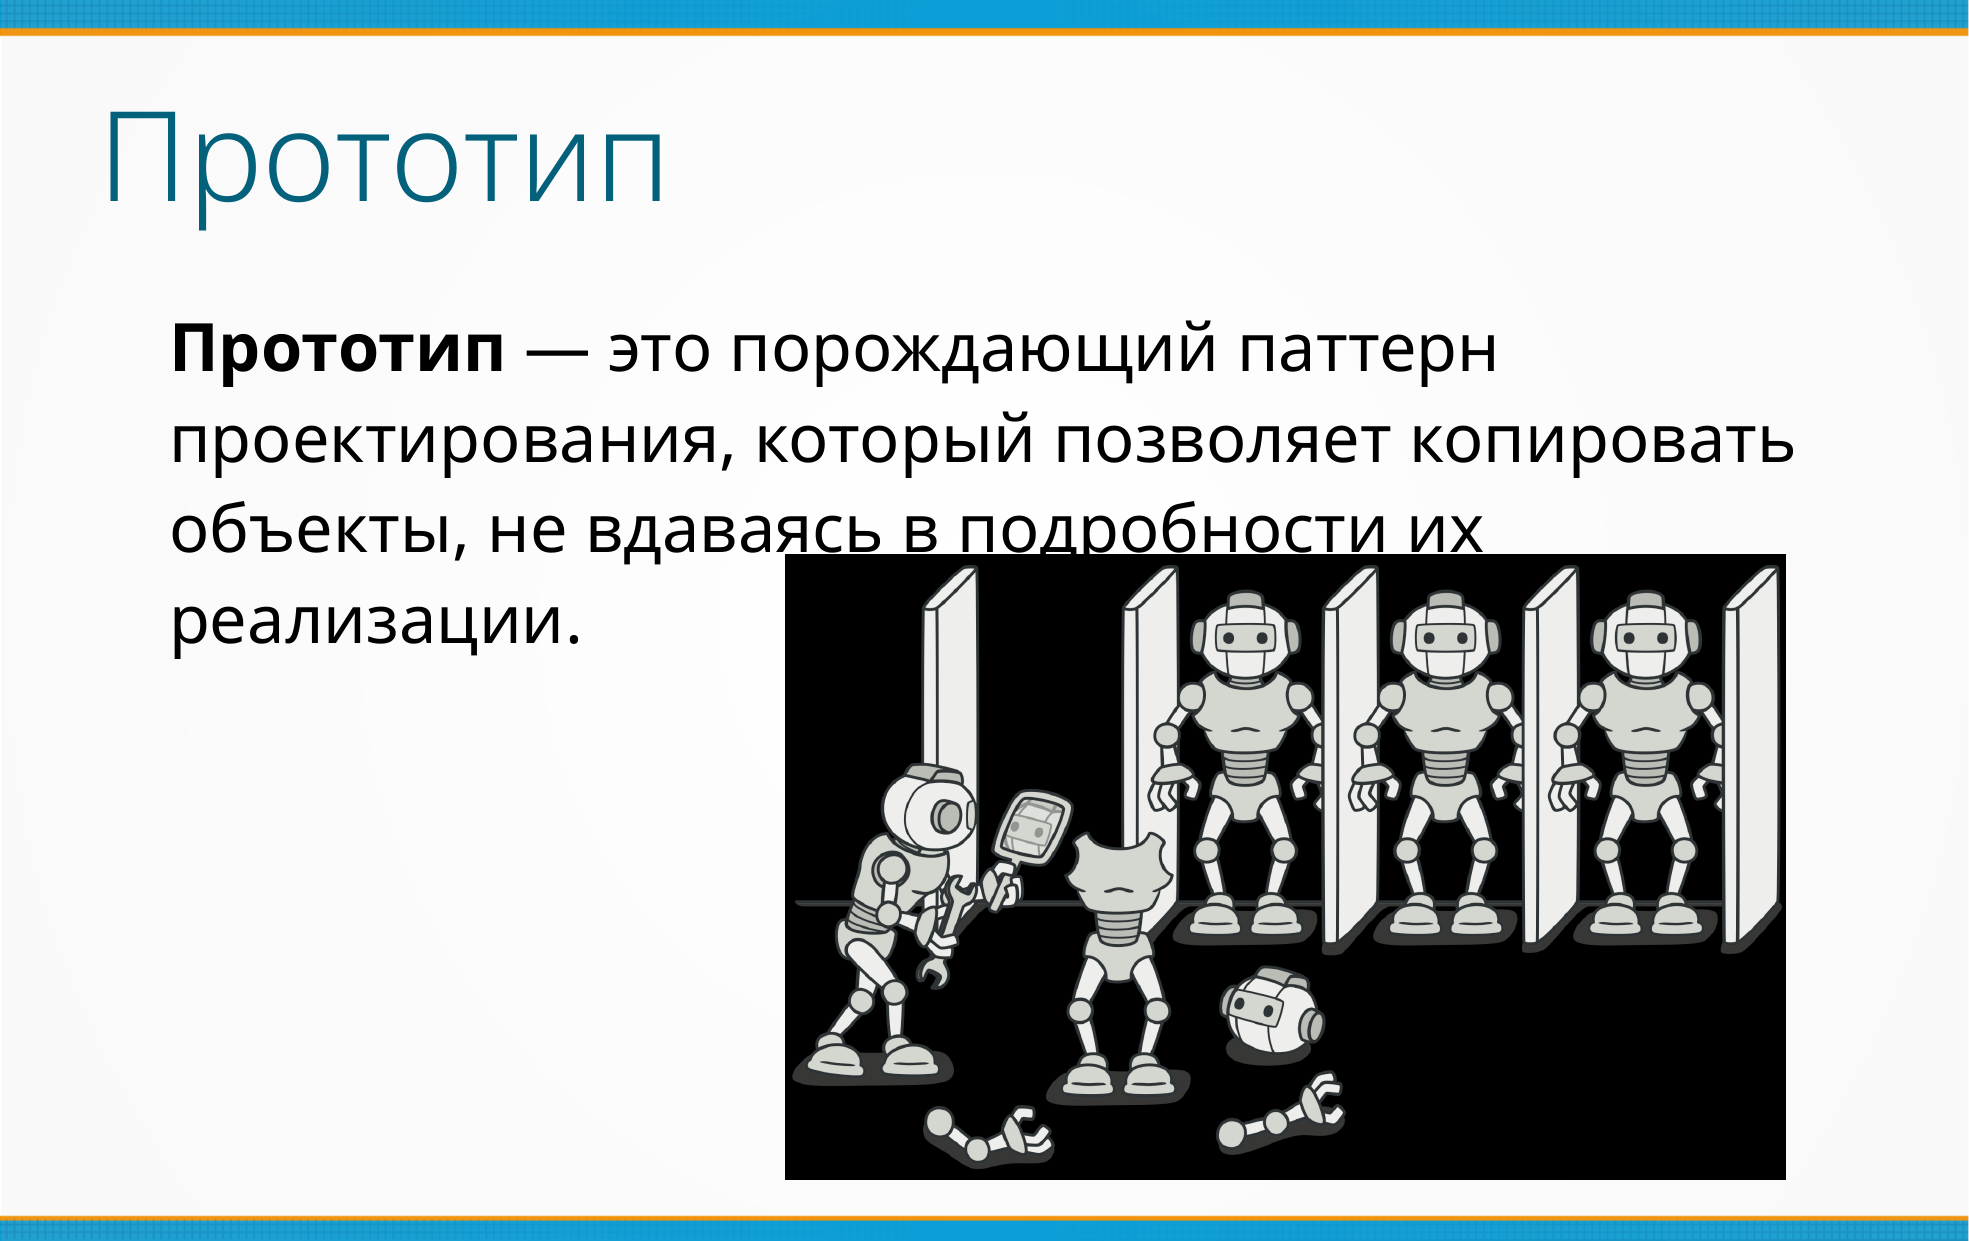

# Прототип
Прототип — это порождающий паттерн проектирования, который позволяет копировать объекты, не вдаваясь в подробности их реализации.